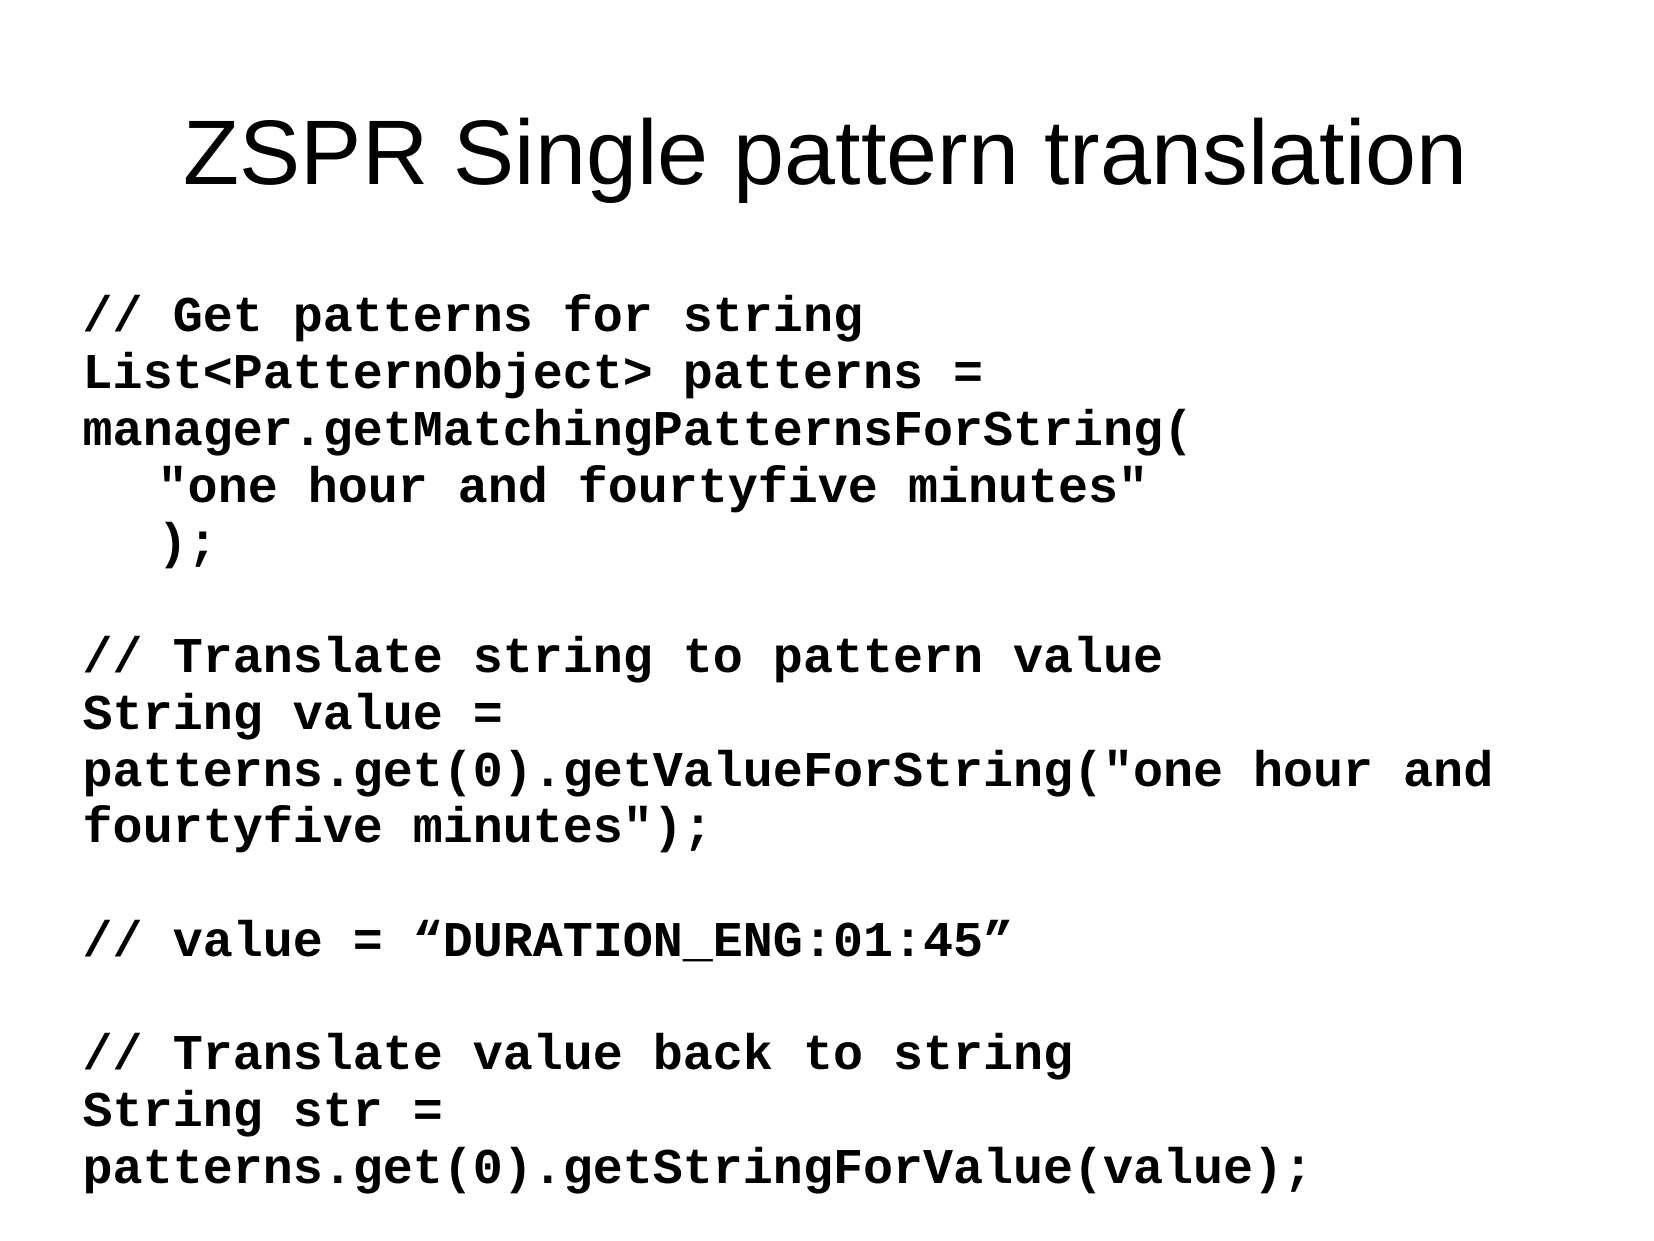

# ZSPR Single pattern translation
// Get patterns for string
List<PatternObject> patterns = manager.getMatchingPatternsForString(
	"one hour and fourtyfive minutes"
	);
// Translate string to pattern value
String value = patterns.get(0).getValueForString("one hour and fourtyfive minutes");
// value = “DURATION_ENG:01:45”
// Translate value back to string
String str = patterns.get(0).getStringForValue(value);